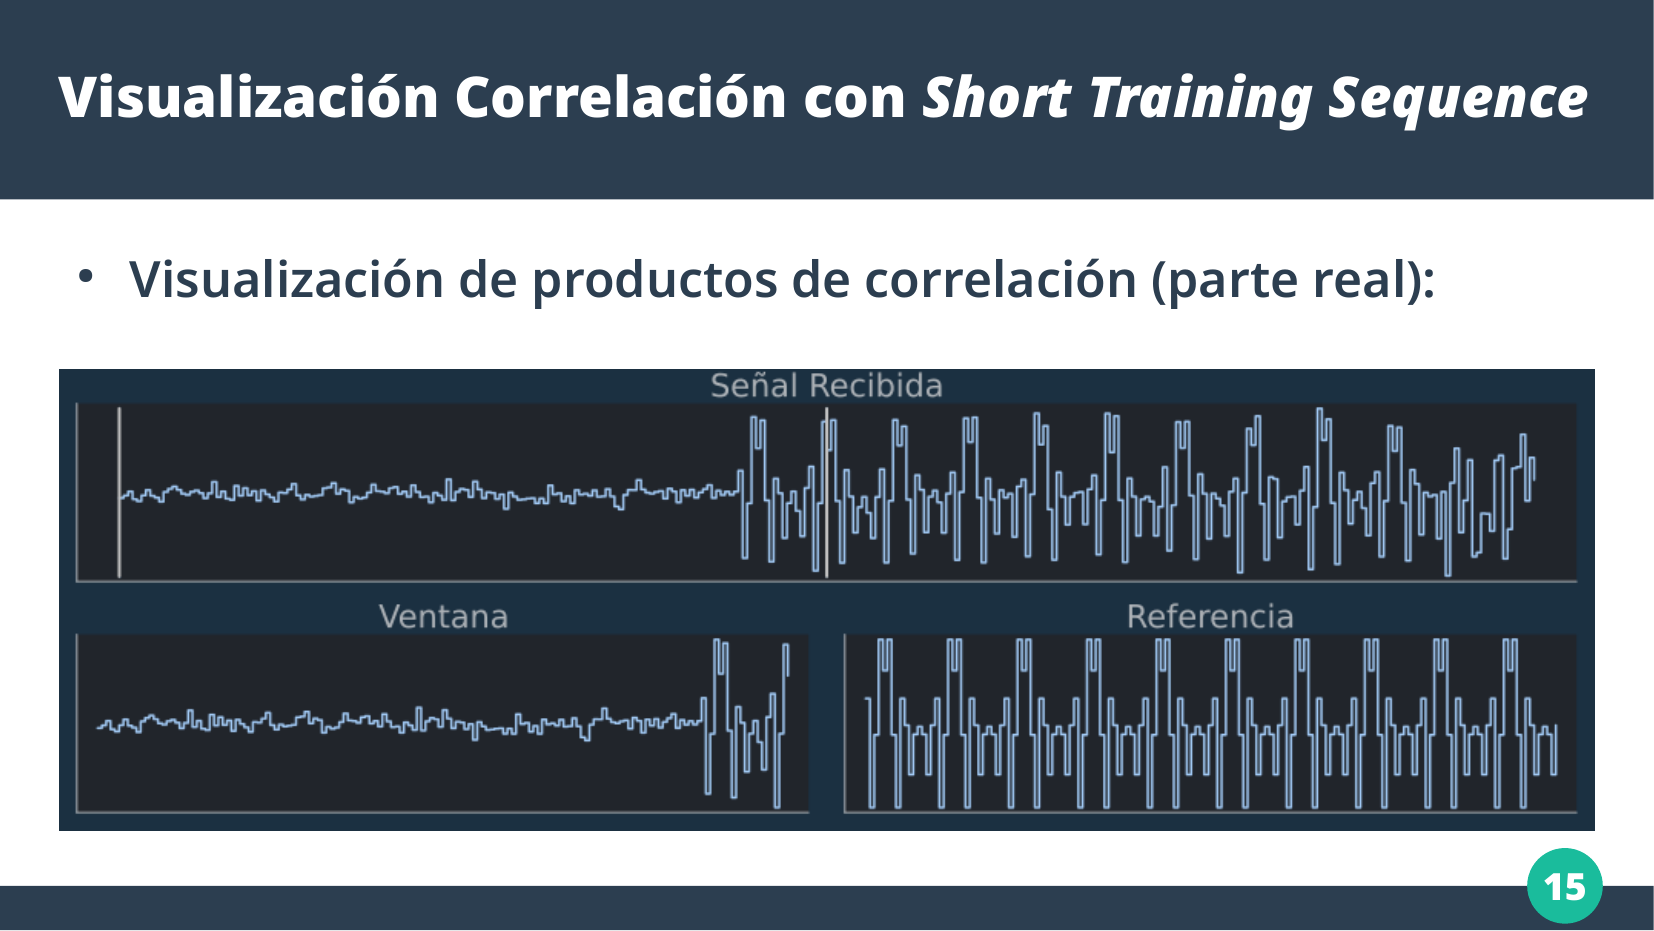

# Visualización Correlación con Short Training Sequence
Visualización de productos de correlación (parte real):